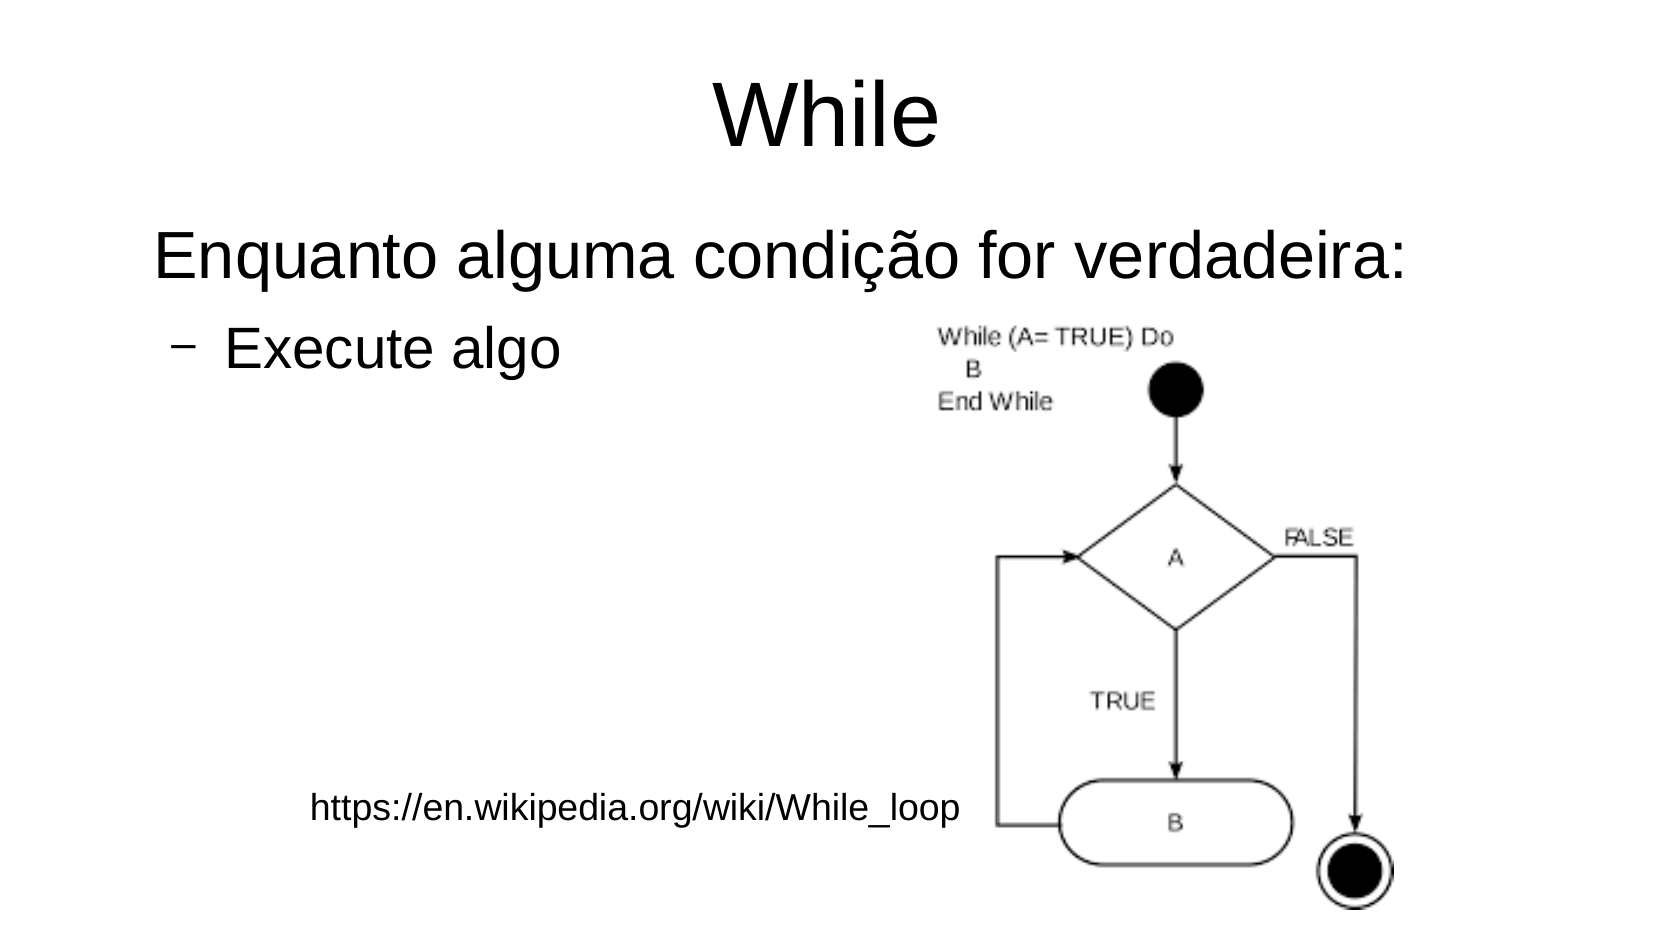

# While
Enquanto alguma condição for verdadeira:
Execute algo
https://en.wikipedia.org/wiki/While_loop